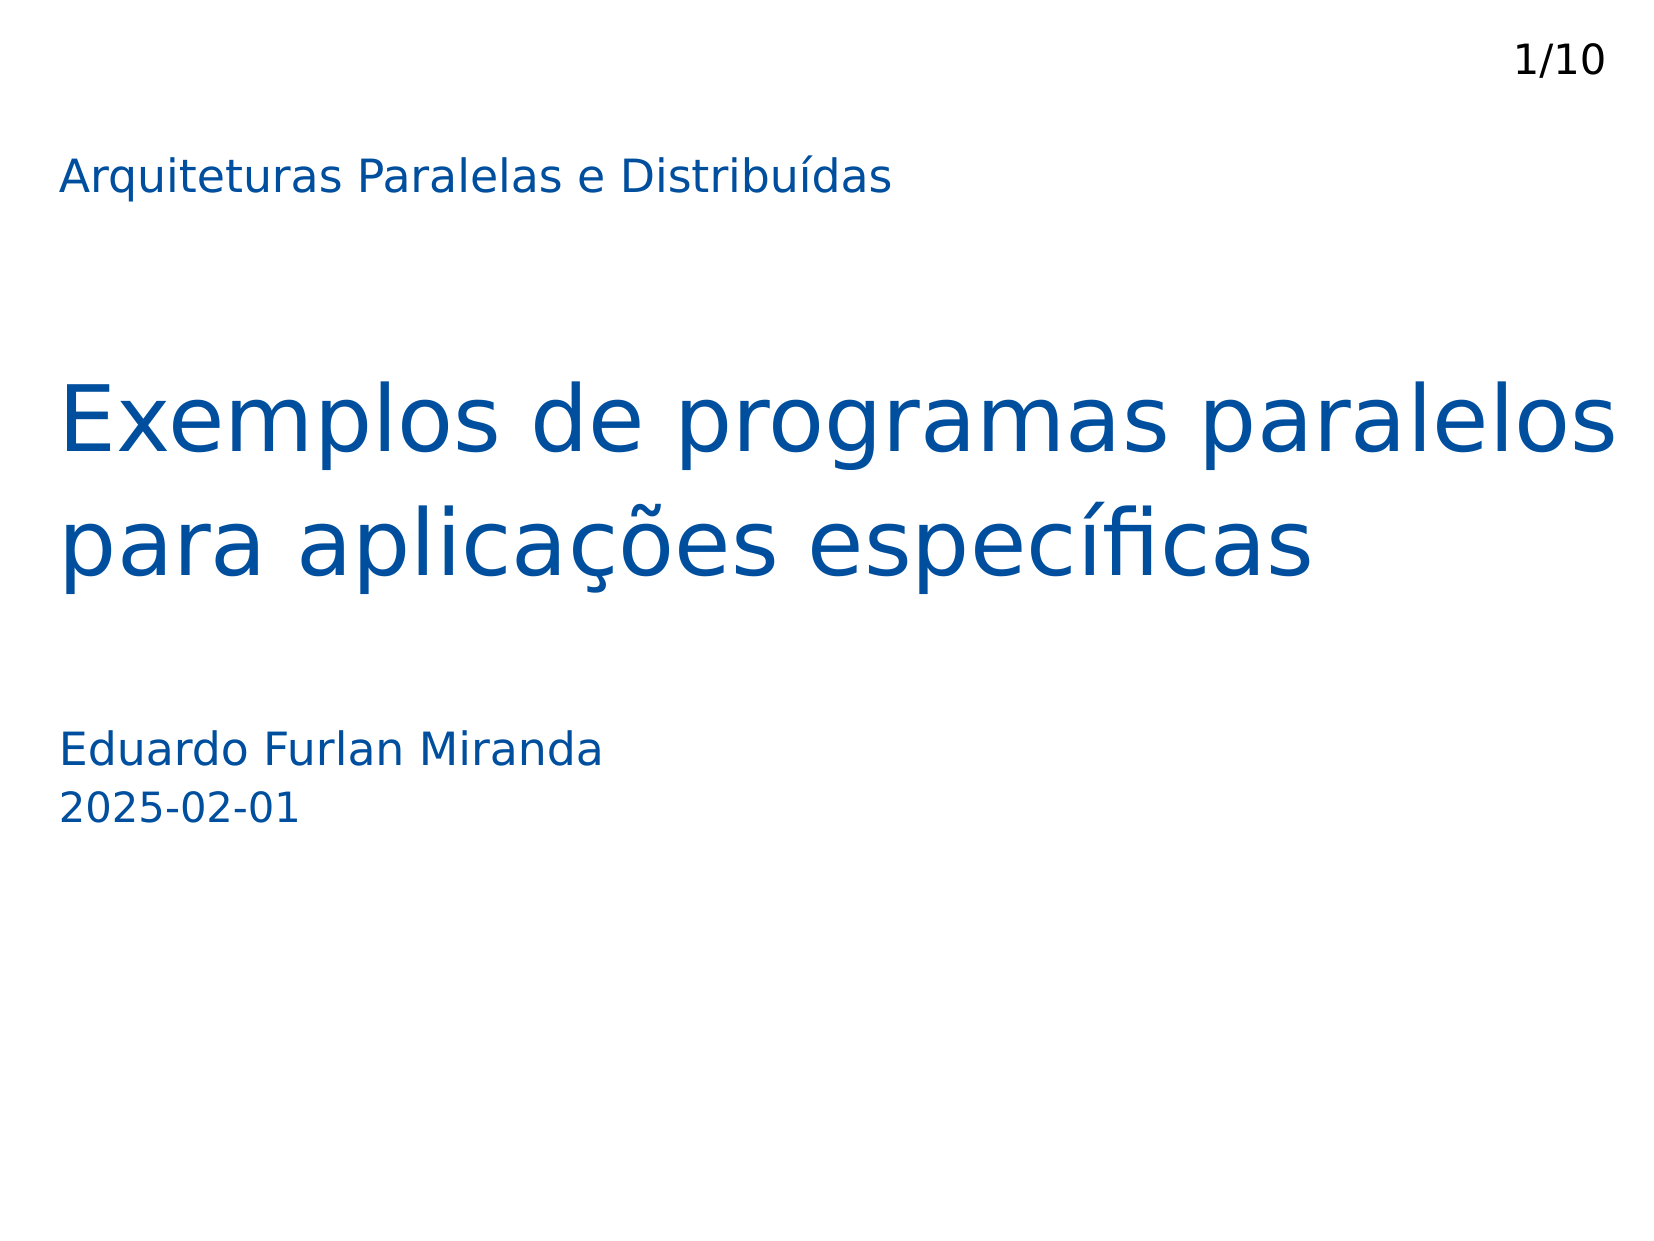

1
# Arquiteturas Paralelas e Distribuídas
Exemplos de programas paralelos para aplicações específicas
Eduardo Furlan Miranda
2025-02-01